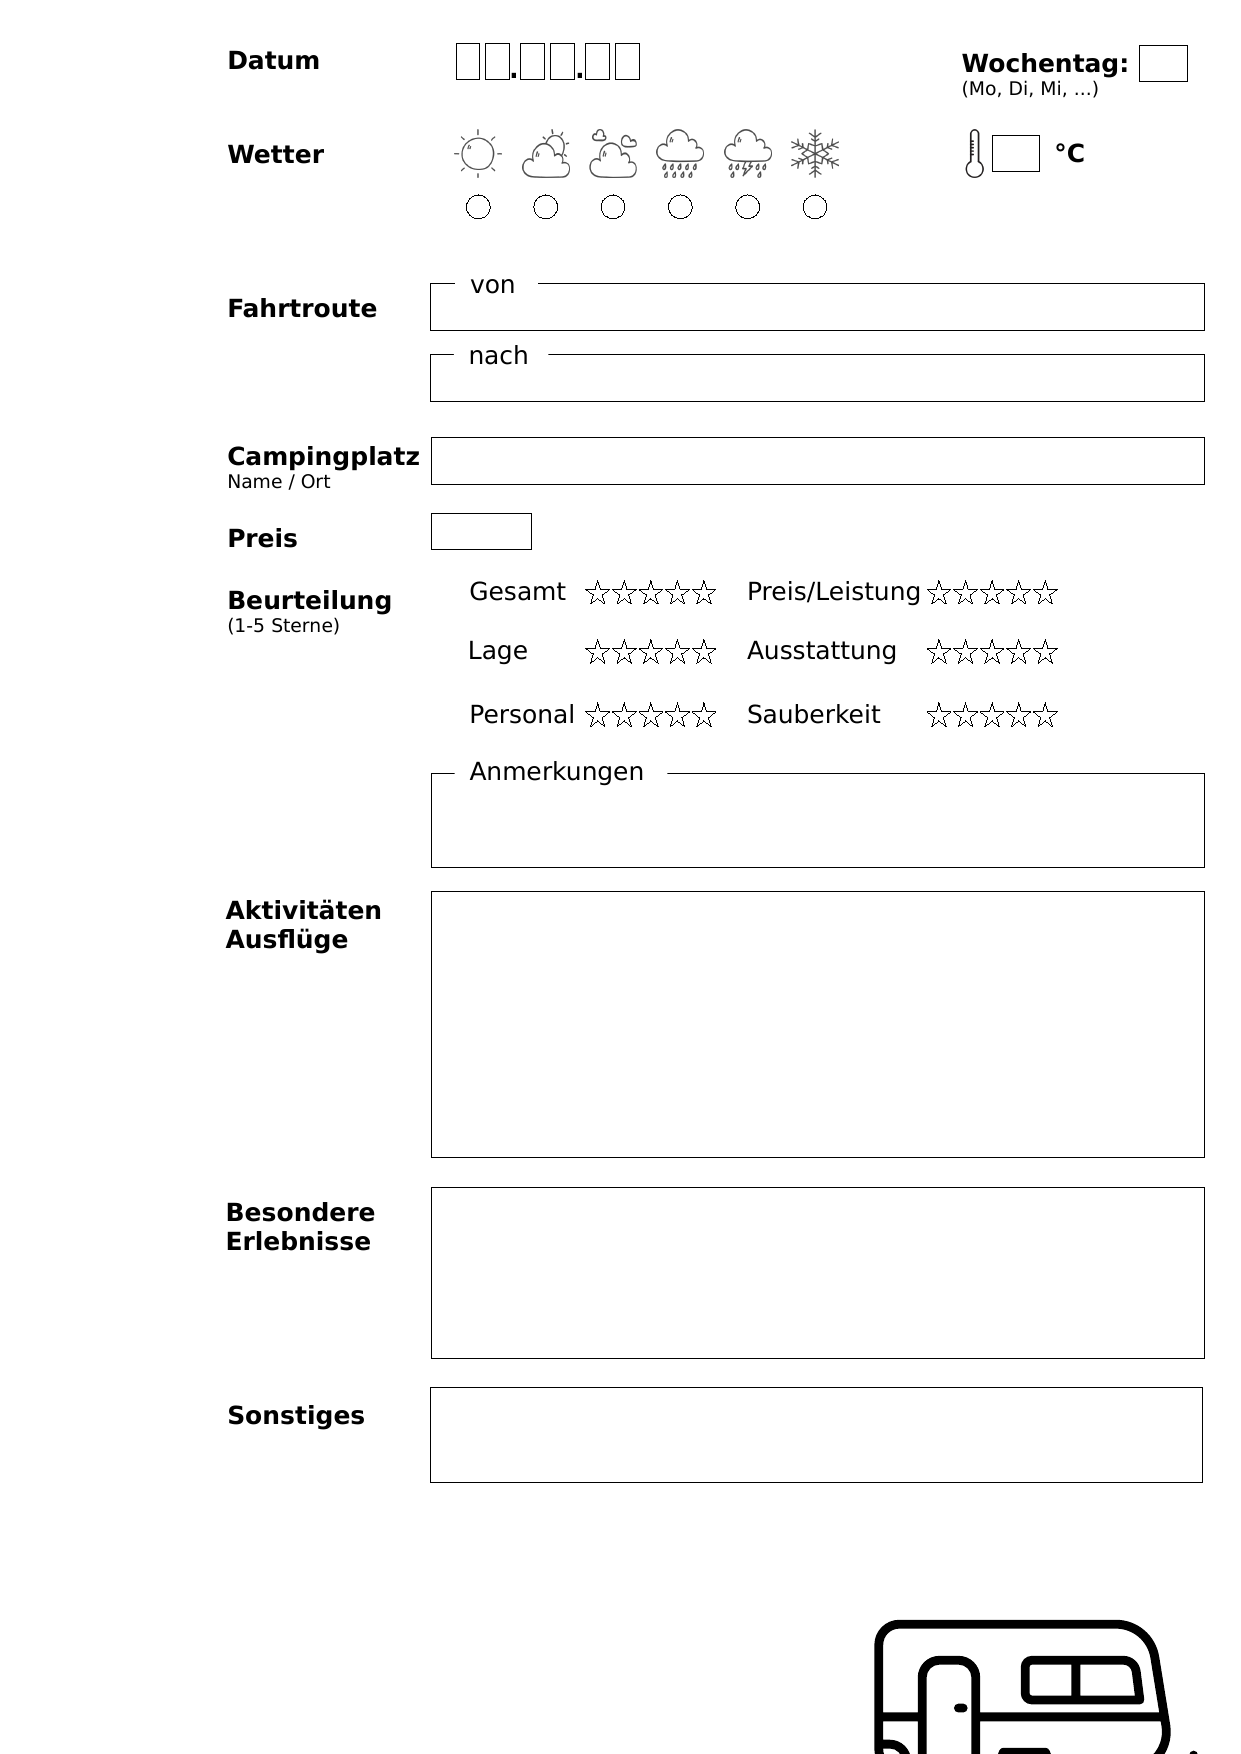

. .
Datum
Wochentag:
(Mo, Di, Mi, ...)
°C
Wetter
von
Fahrtroute
nach
Campingplatz
Name / Ort
Preis
Gesamt
Preis/Leistung
Beurteilung
(1-5 Sterne)
Lage
Ausstattung
Personal
Sauberkeit
Anmerkungen
Aktivitäten
Ausflüge
Besondere
Erlebnisse
Sonstiges